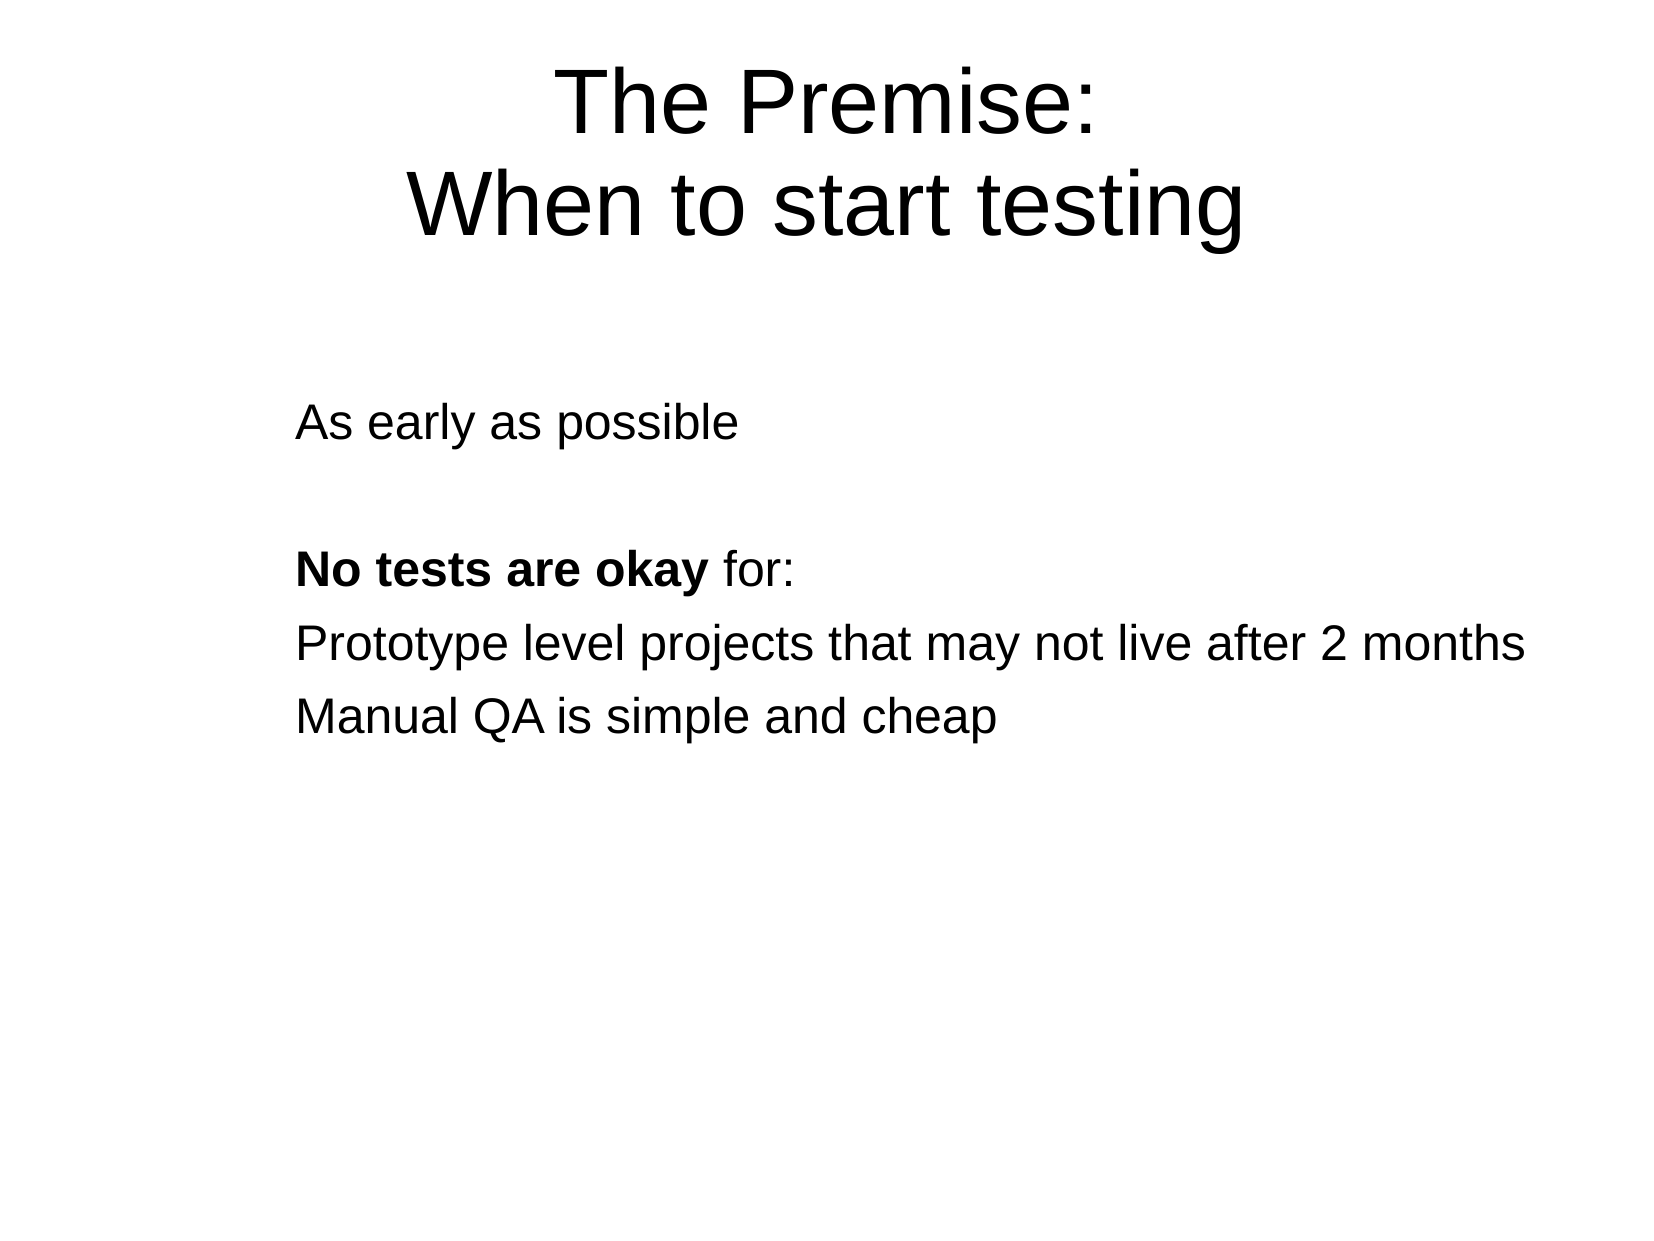

# The Premise: When to start testing
As early as possible
No tests are okay for:
Prototype level projects that may not live after 2 months
Manual QA is simple and cheap